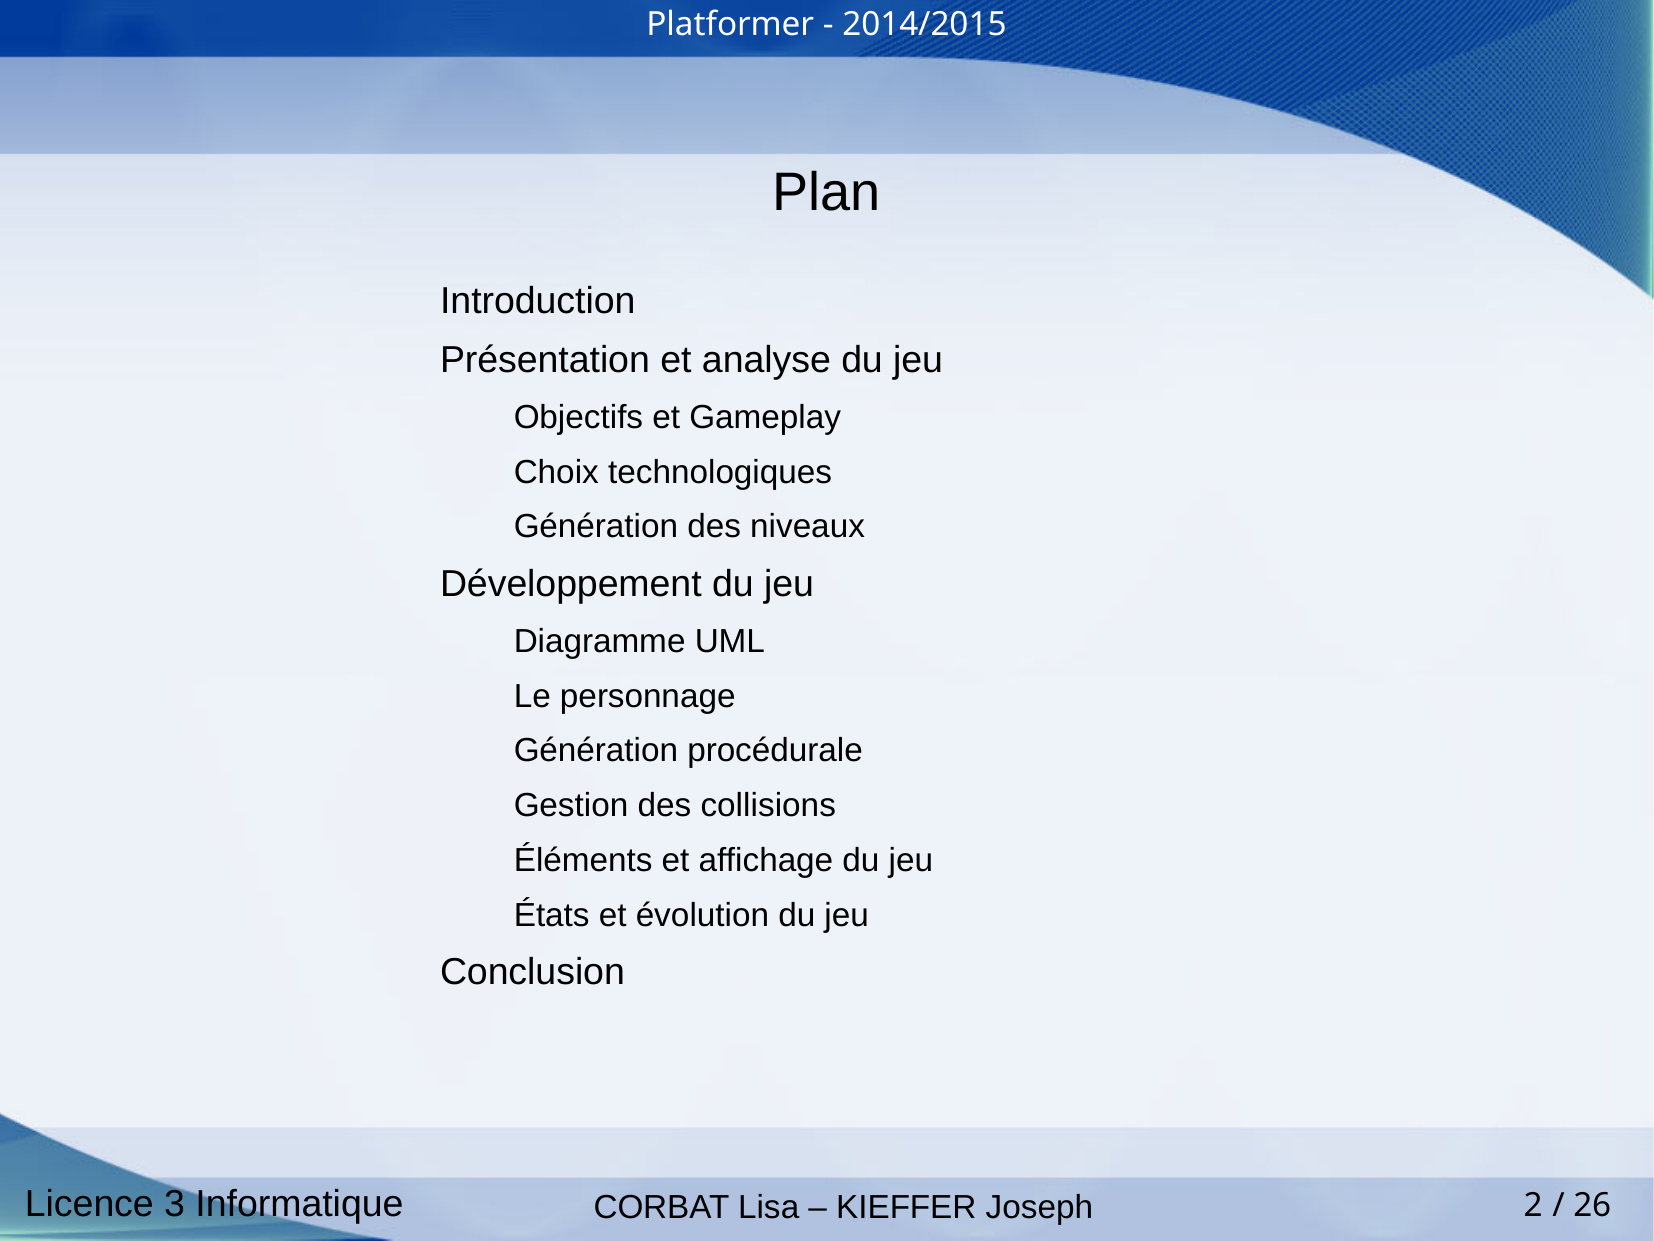

Platformer - 2014/2015
Plan
Introduction
Présentation et analyse du jeu
	Objectifs et Gameplay
	Choix technologiques
	Génération des niveaux
Développement du jeu
	Diagramme UML
	Le personnage
	Génération procédurale
	Gestion des collisions
	Éléments et affichage du jeu
	États et évolution du jeu
Conclusion
2